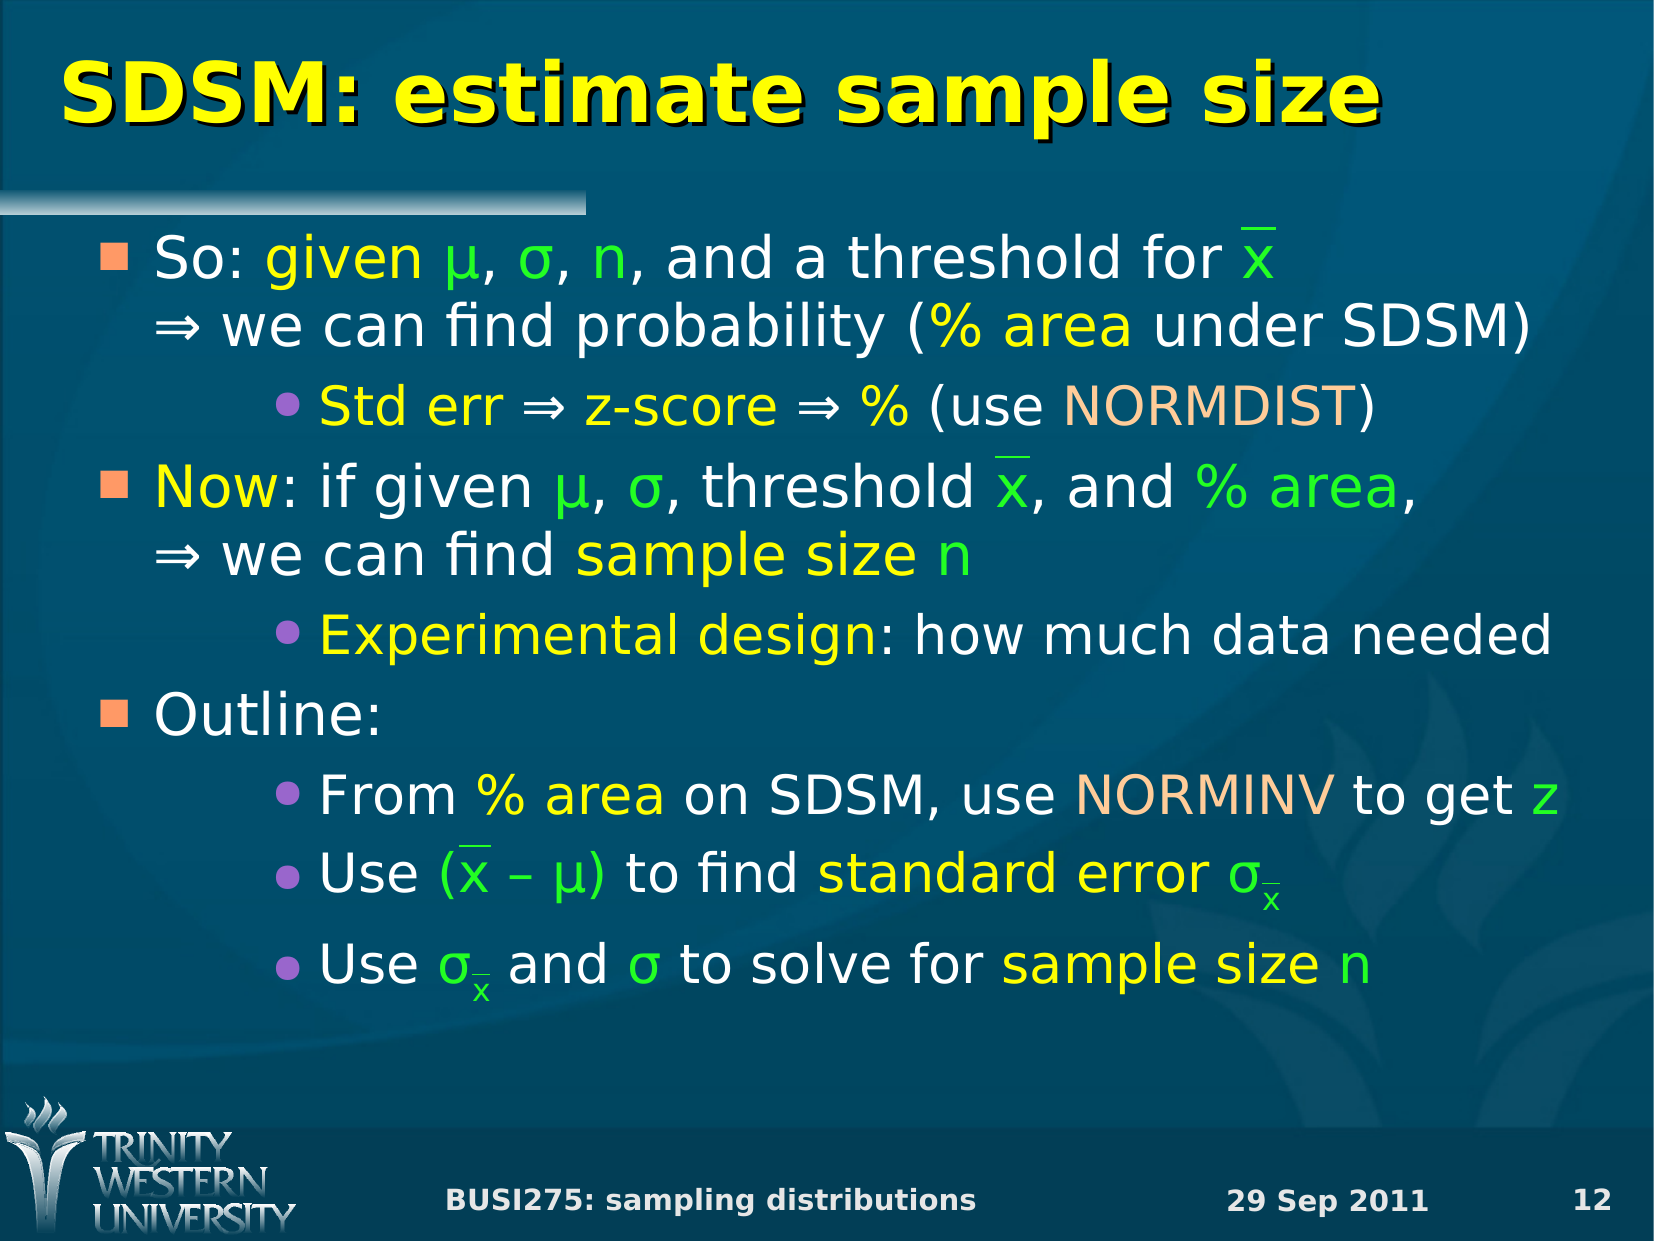

# SDSM: estimate sample size
So: given μ, σ, n, and a threshold for x
⇒ we can find probability (% area under SDSM)
Std err ⇒ z-score ⇒ % (use NORMDIST)
Now: if given μ, σ, threshold x, and % area,
⇒ we can find sample size n
Experimental design: how much data needed
Outline:
From % area on SDSM, use NORMINV to get z
Use (x – μ) to find standard error σx
Use σx and σ to solve for sample size n
BUSI275: sampling distributions
29 Sep 2011
12